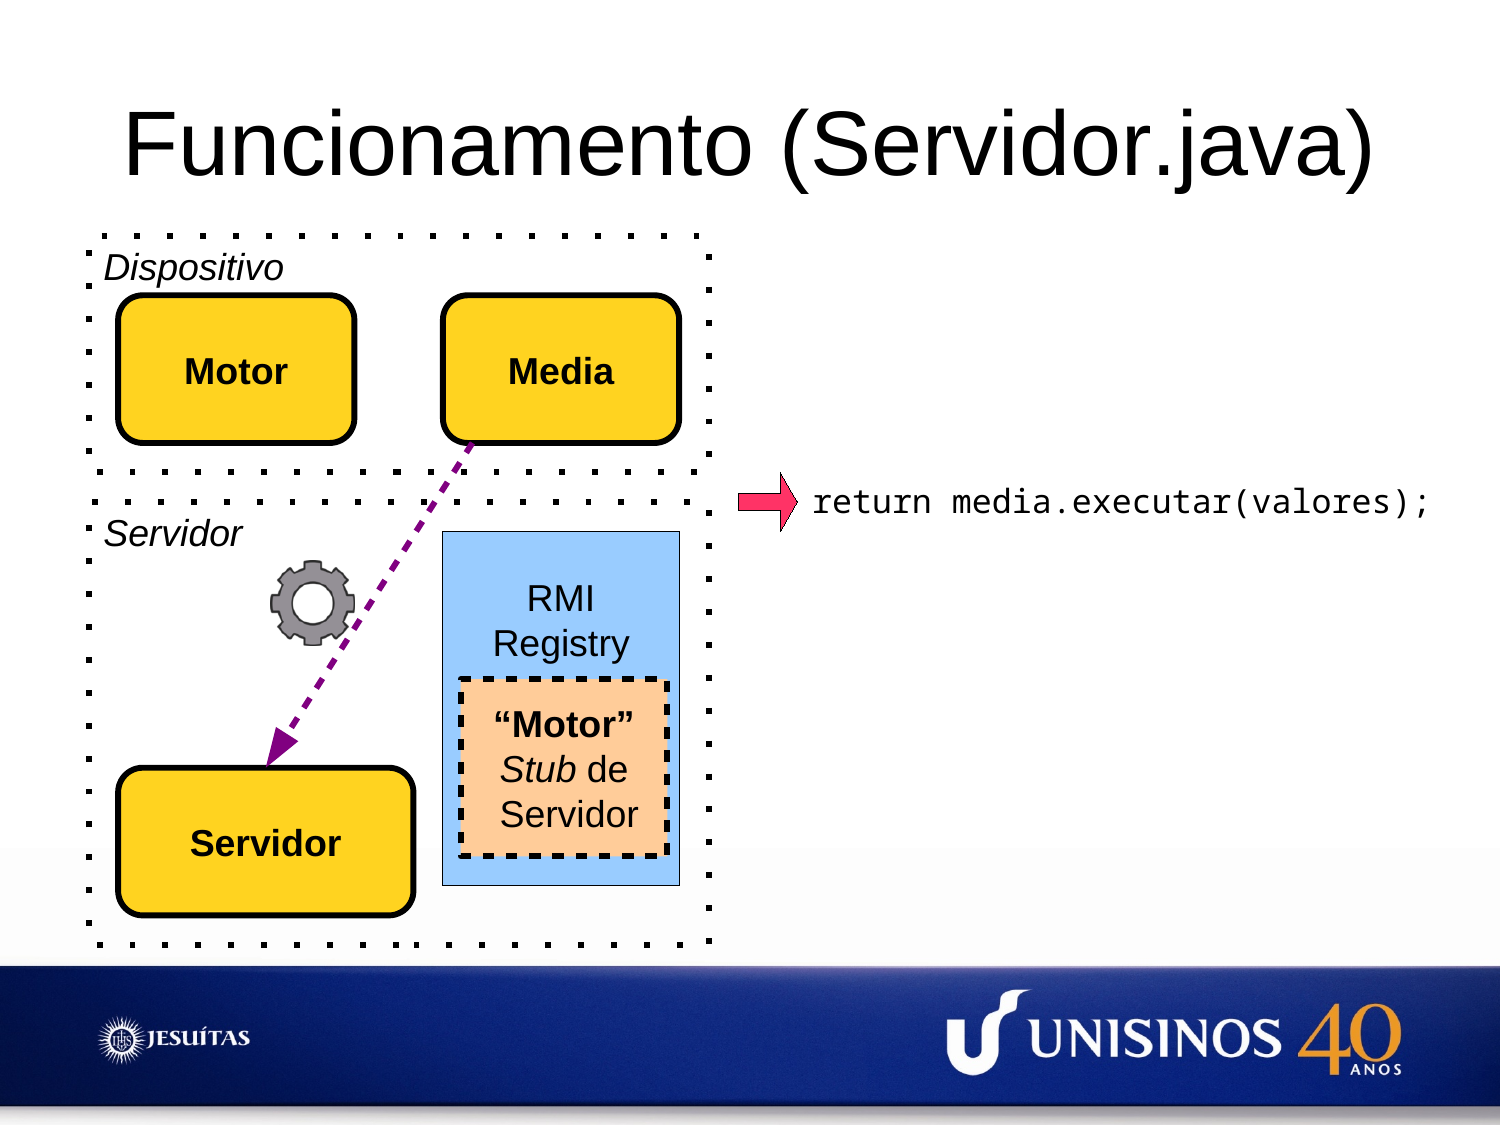

# Funcionamento (Servidor.java)
Dispositivo
Motor
Media
return media.executar(valores);
Servidor
RMI
Registry
“Motor”
Stub de
 Servidor
Servidor
27